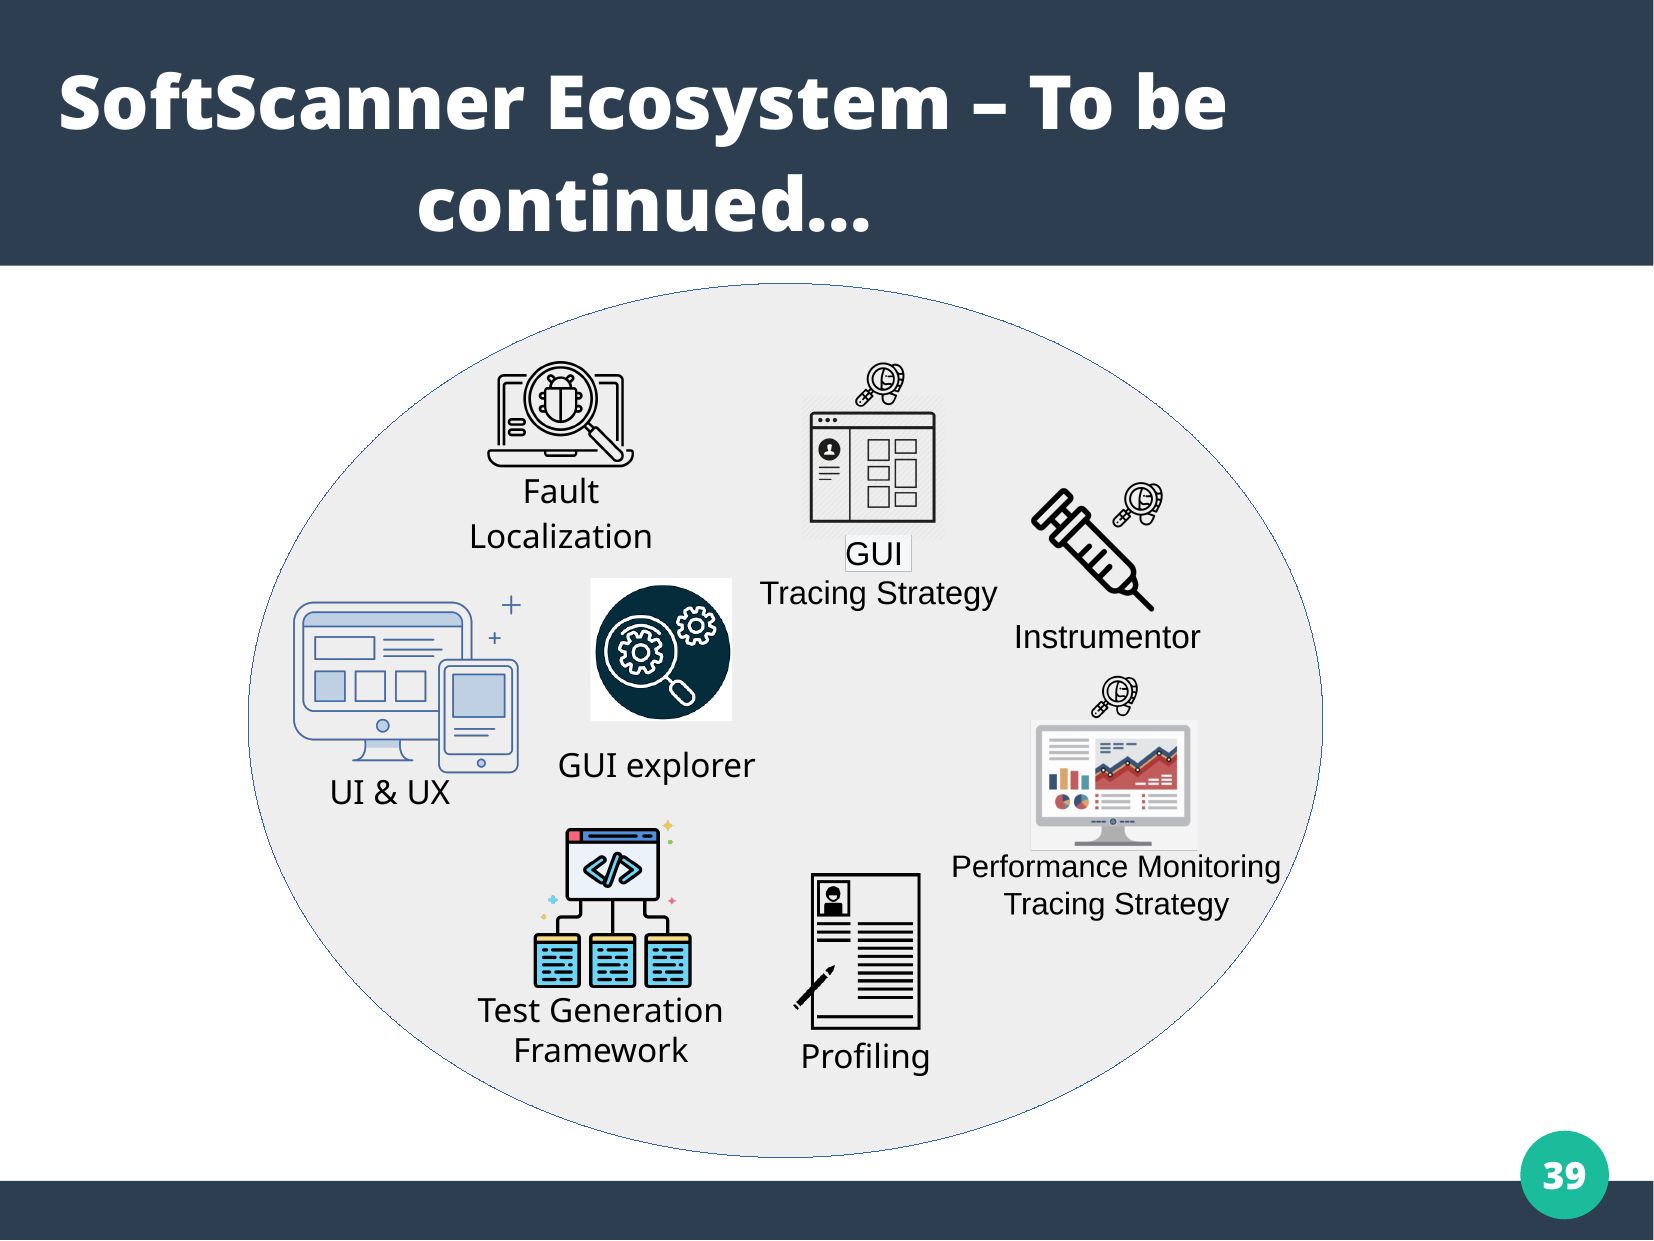

# SoftScanner Ecosystem – To be continued...
Fault Localization
UI & UX
GUI explorer
Test Generation
Framework
Profiling
39